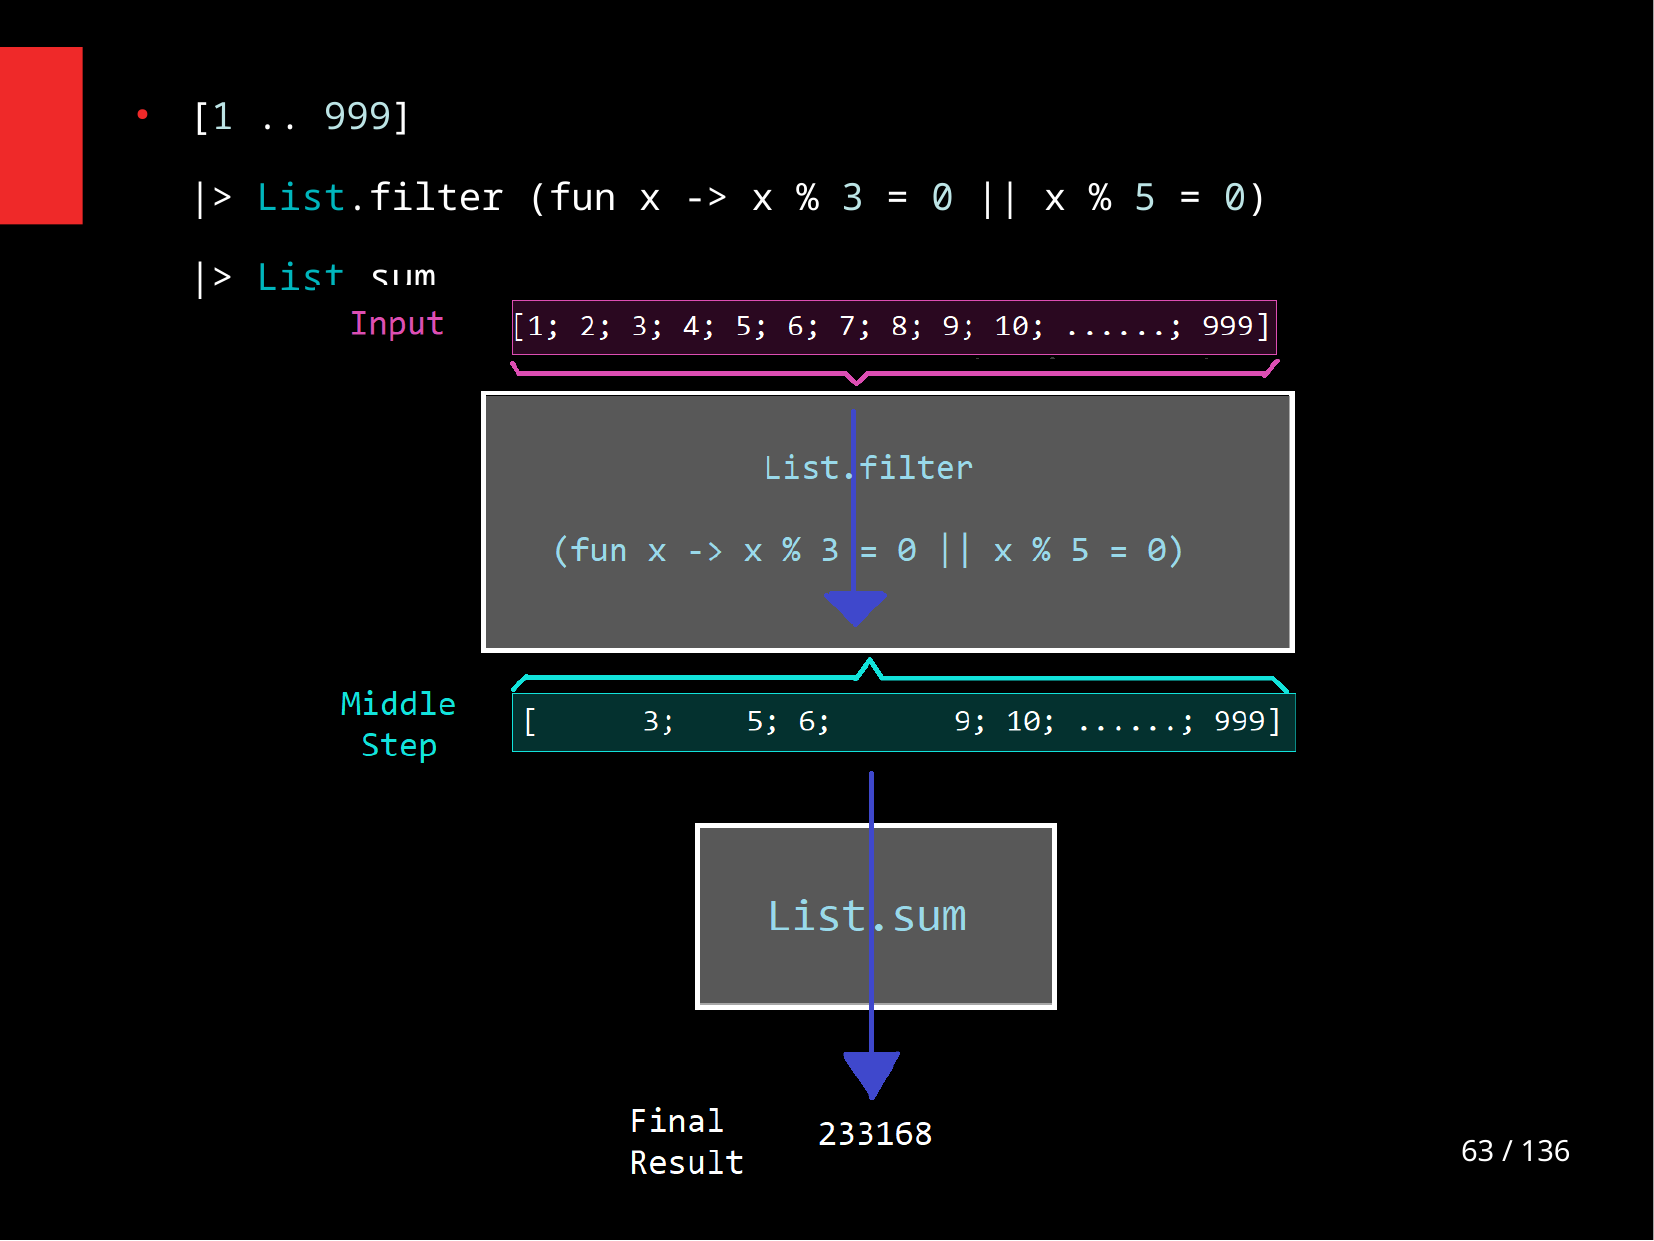

# [1 .. 999]
|> List.filter (fun x -> x % 3 = 0 || x % 5 = 0)
|> List.sum
63